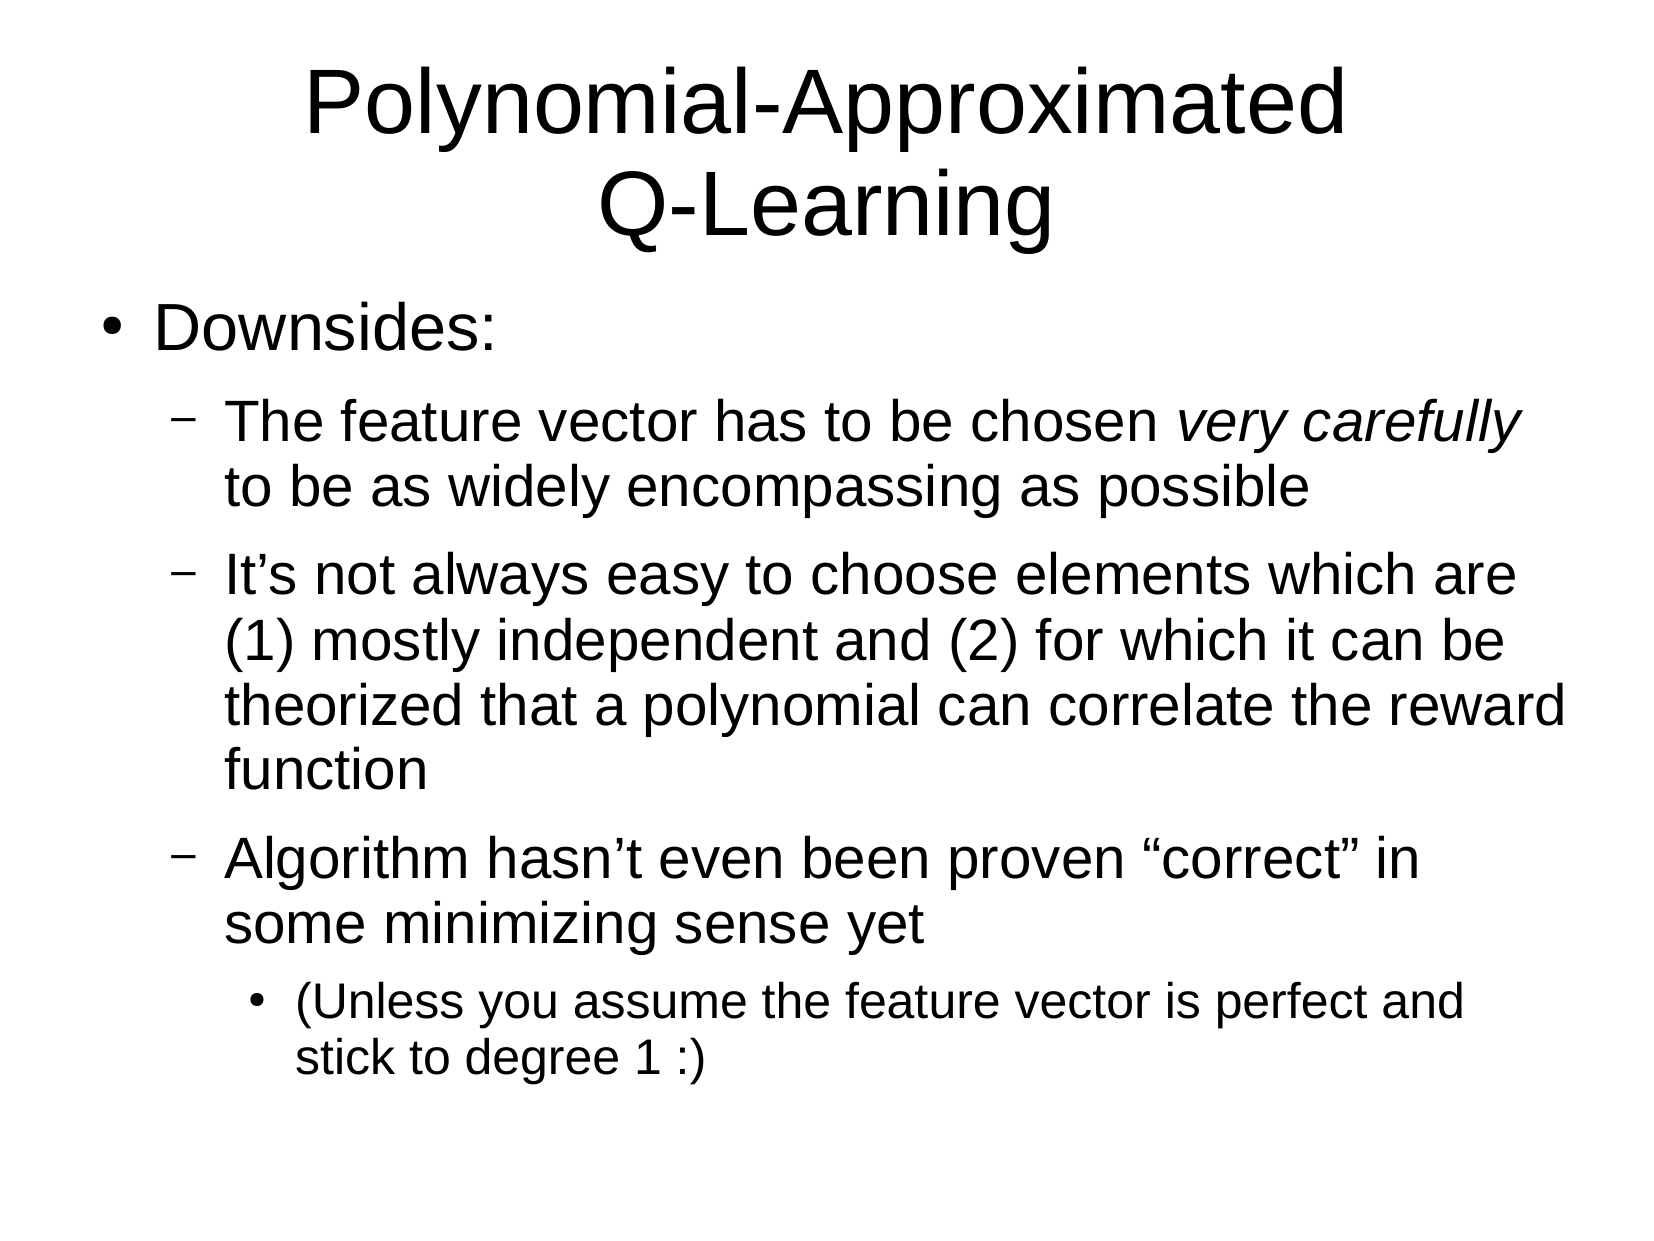

# Polynomial-Approximated Q-Learning
Downsides:
The feature vector has to be chosen very carefully to be as widely encompassing as possible
It’s not always easy to choose elements which are (1) mostly independent and (2) for which it can be theorized that a polynomial can correlate the reward function
Algorithm hasn’t even been proven “correct” in some minimizing sense yet
(Unless you assume the feature vector is perfect and stick to degree 1 :)